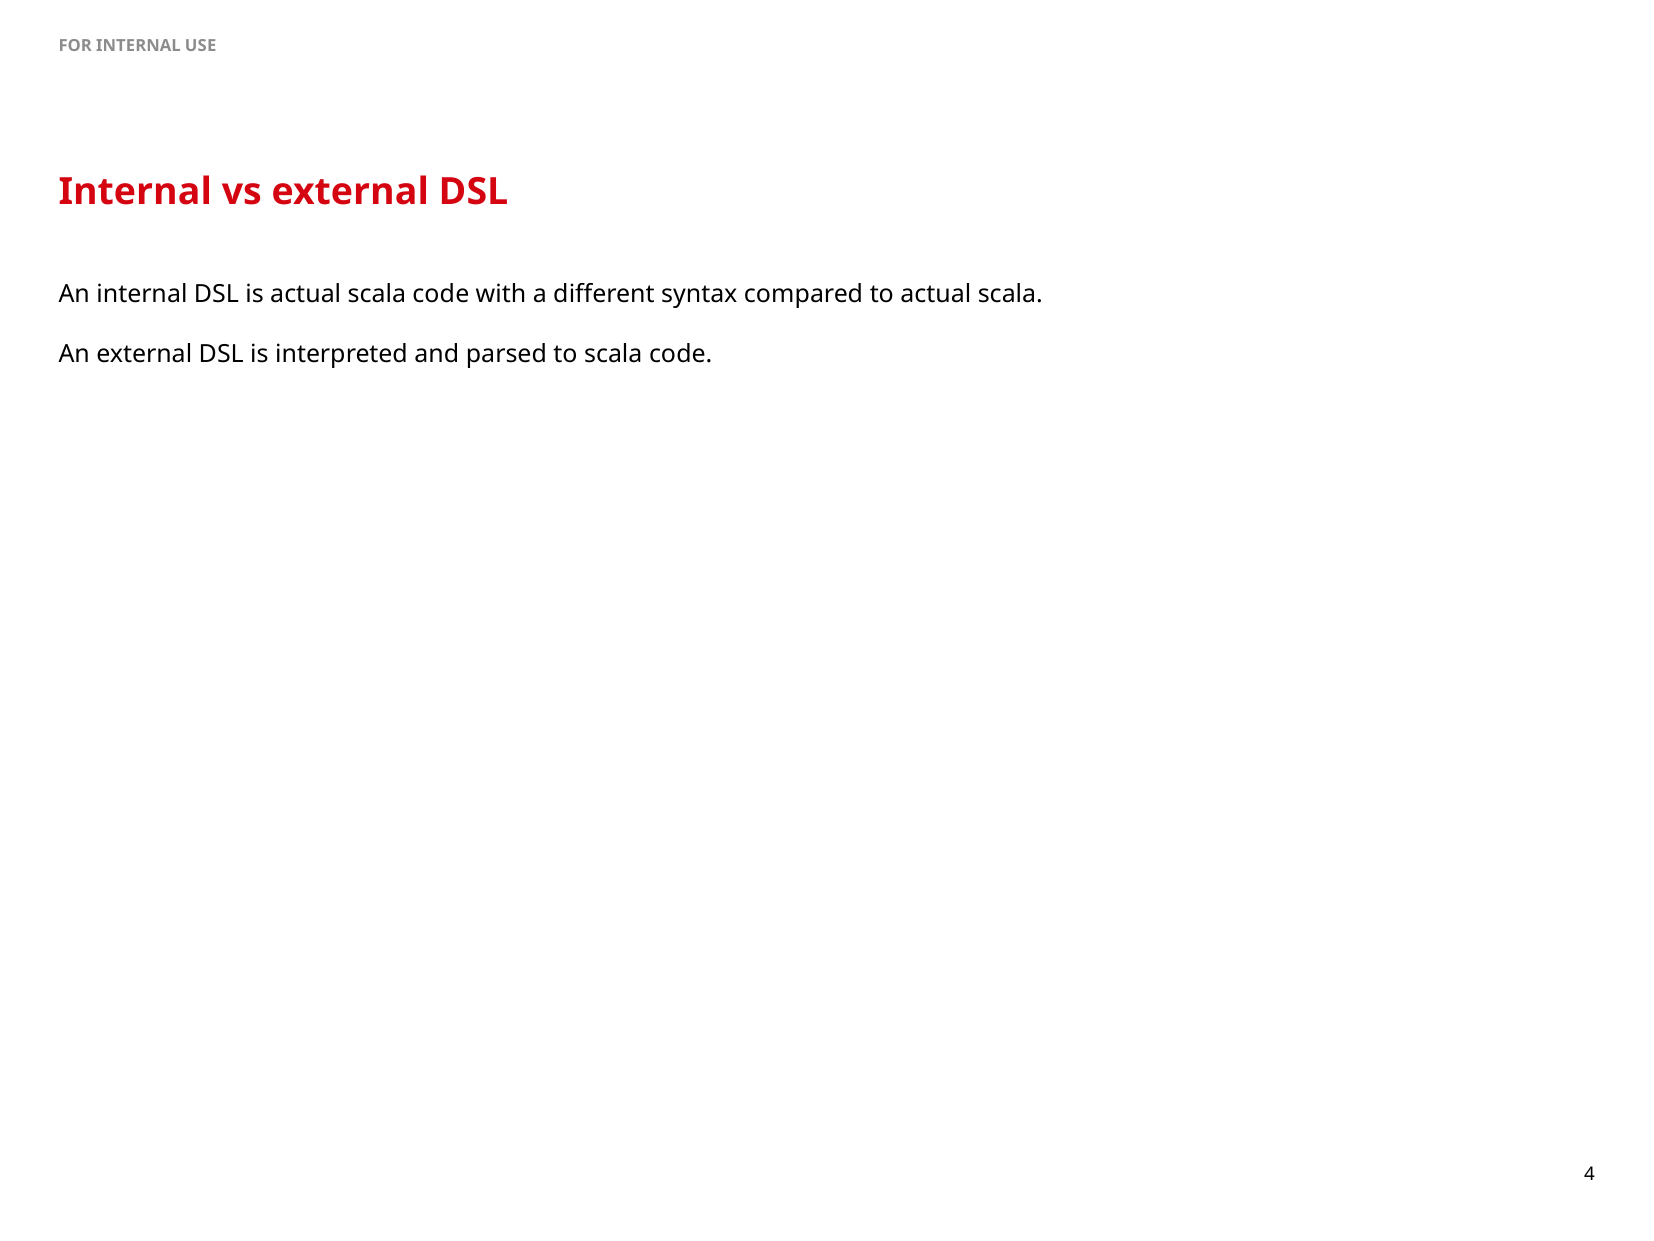

# Internal vs external DSL
An internal DSL is actual scala code with a different syntax compared to actual scala.
An external DSL is interpreted and parsed to scala code.